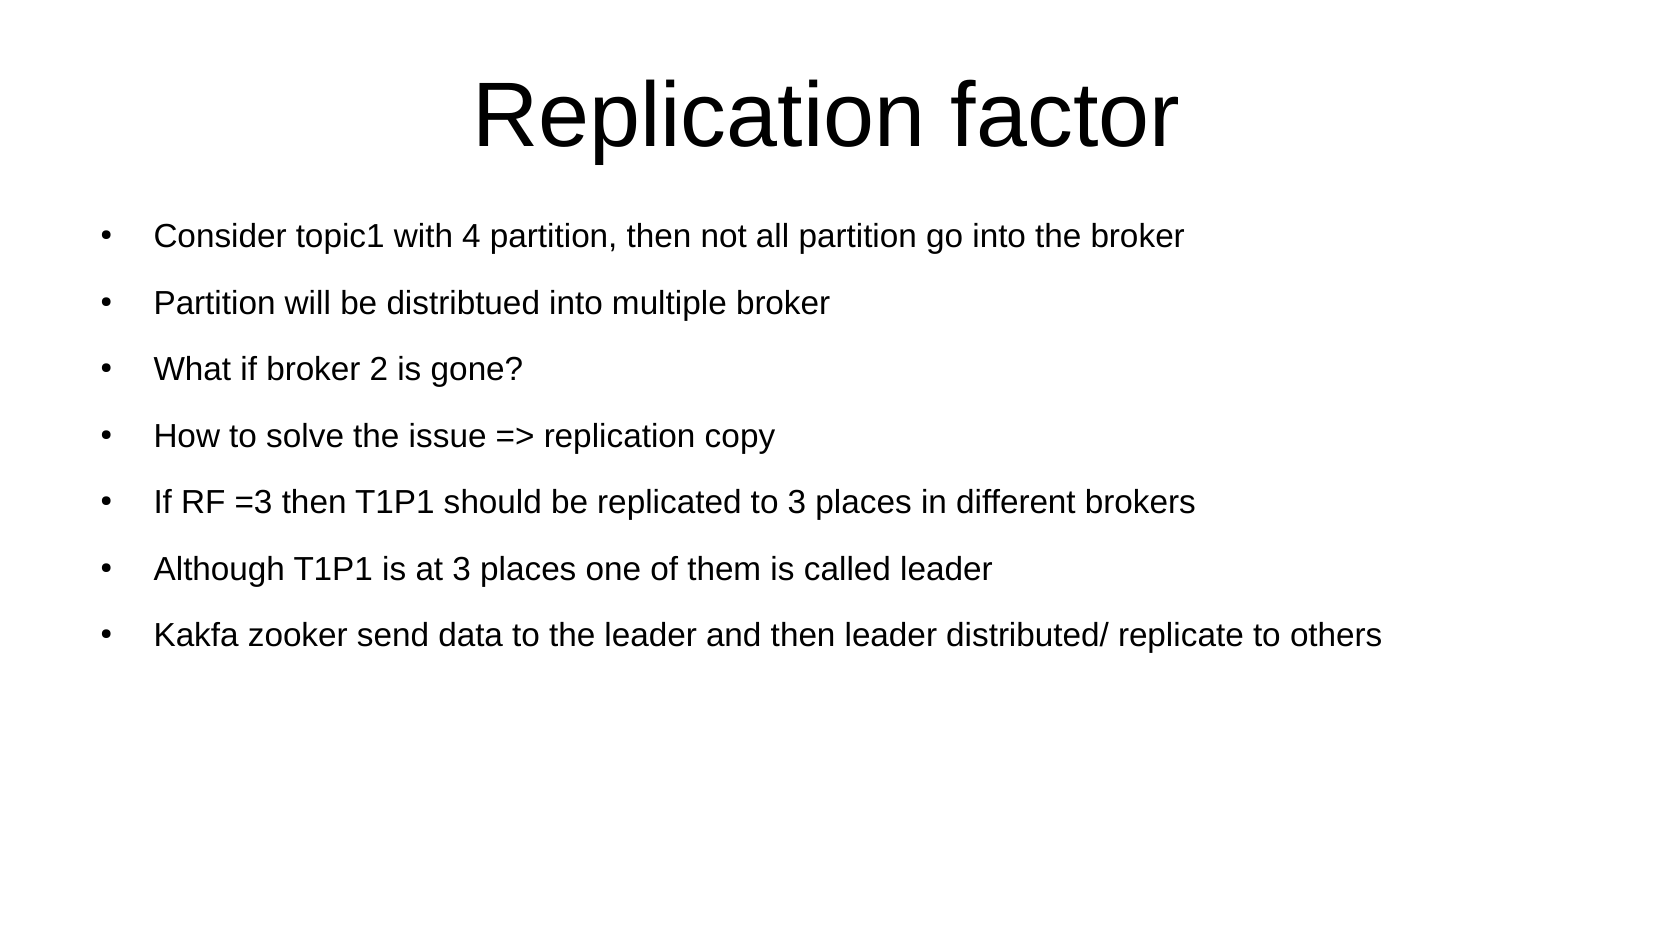

# Replication factor
Consider topic1 with 4 partition, then not all partition go into the broker
Partition will be distribtued into multiple broker
What if broker 2 is gone?
How to solve the issue => replication copy
If RF =3 then T1P1 should be replicated to 3 places in different brokers
Although T1P1 is at 3 places one of them is called leader
Kakfa zooker send data to the leader and then leader distributed/ replicate to others